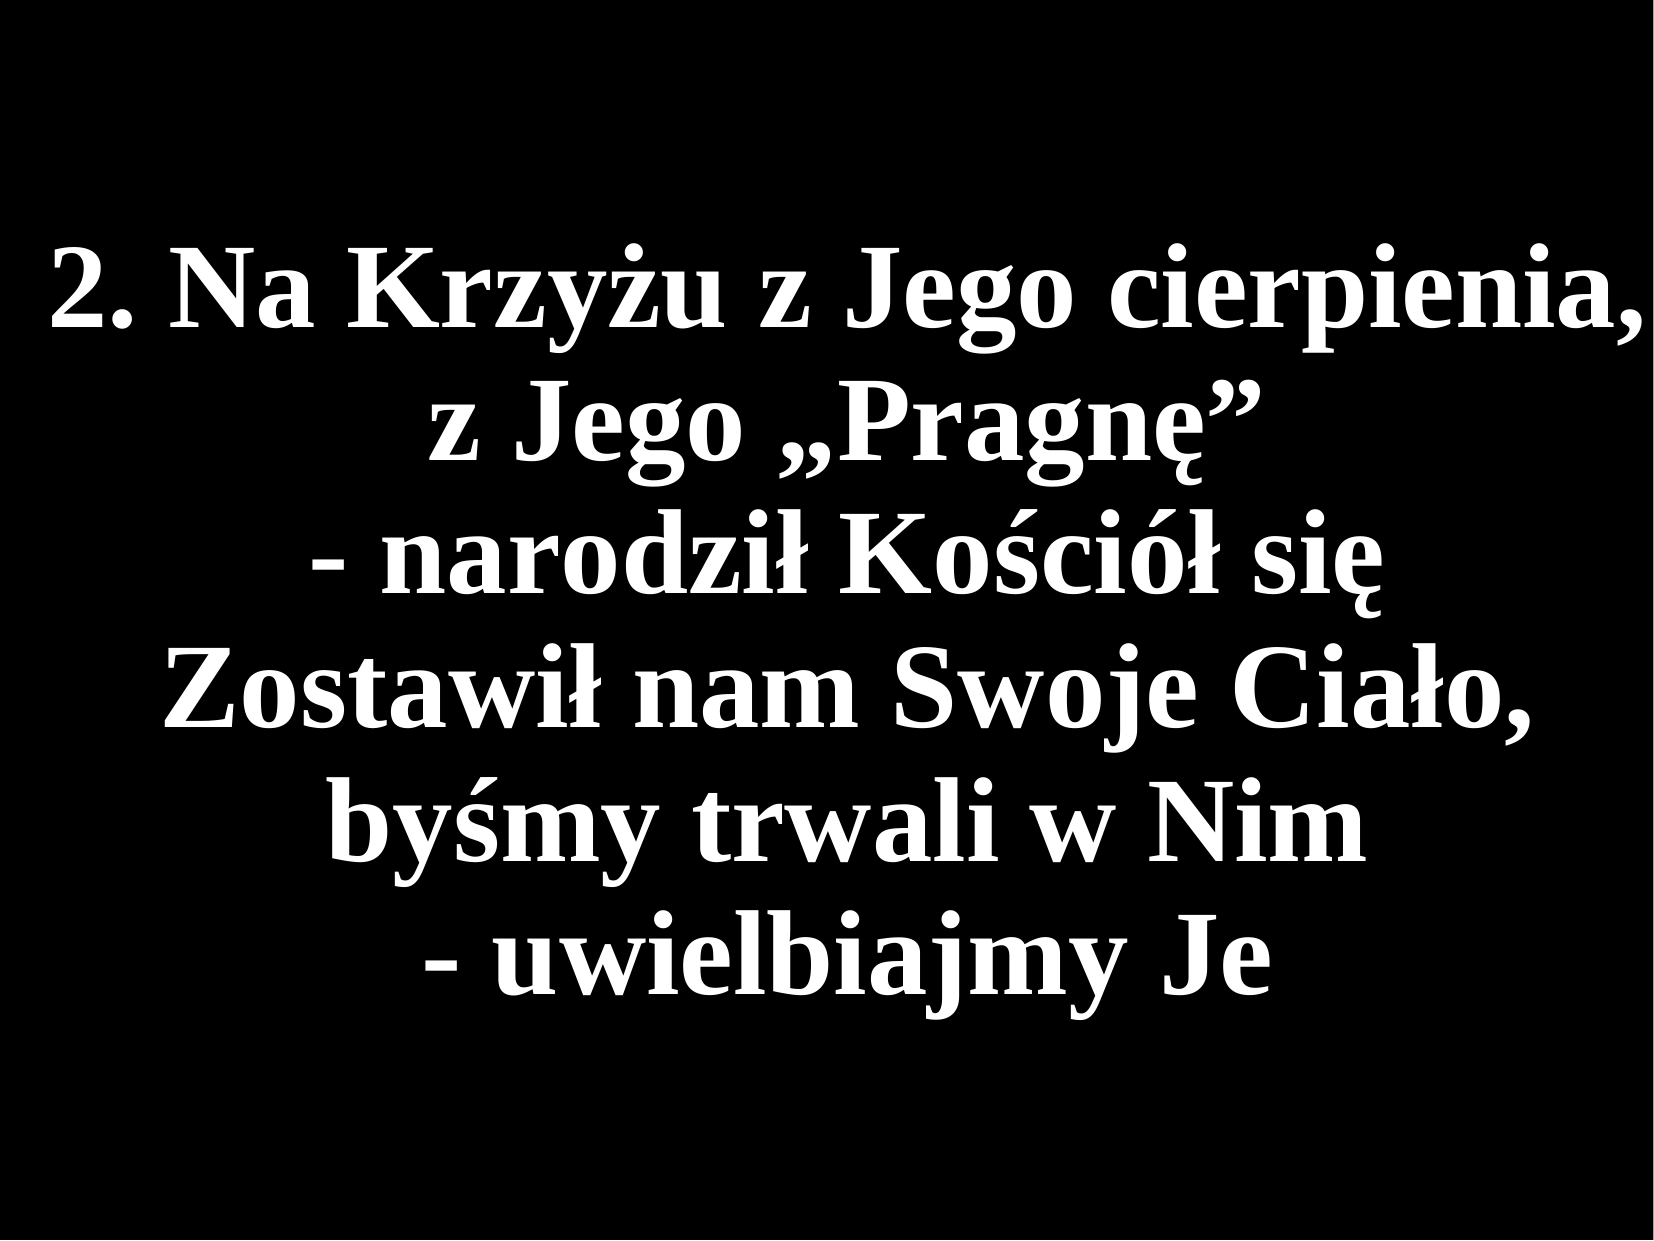

# 2. Na Krzyżu z Jego cierpienia,
z Jego „Pragnę”
- narodził Kościół się
Zostawił nam Swoje Ciało,
byśmy trwali w Nim
- uwielbiajmy Je